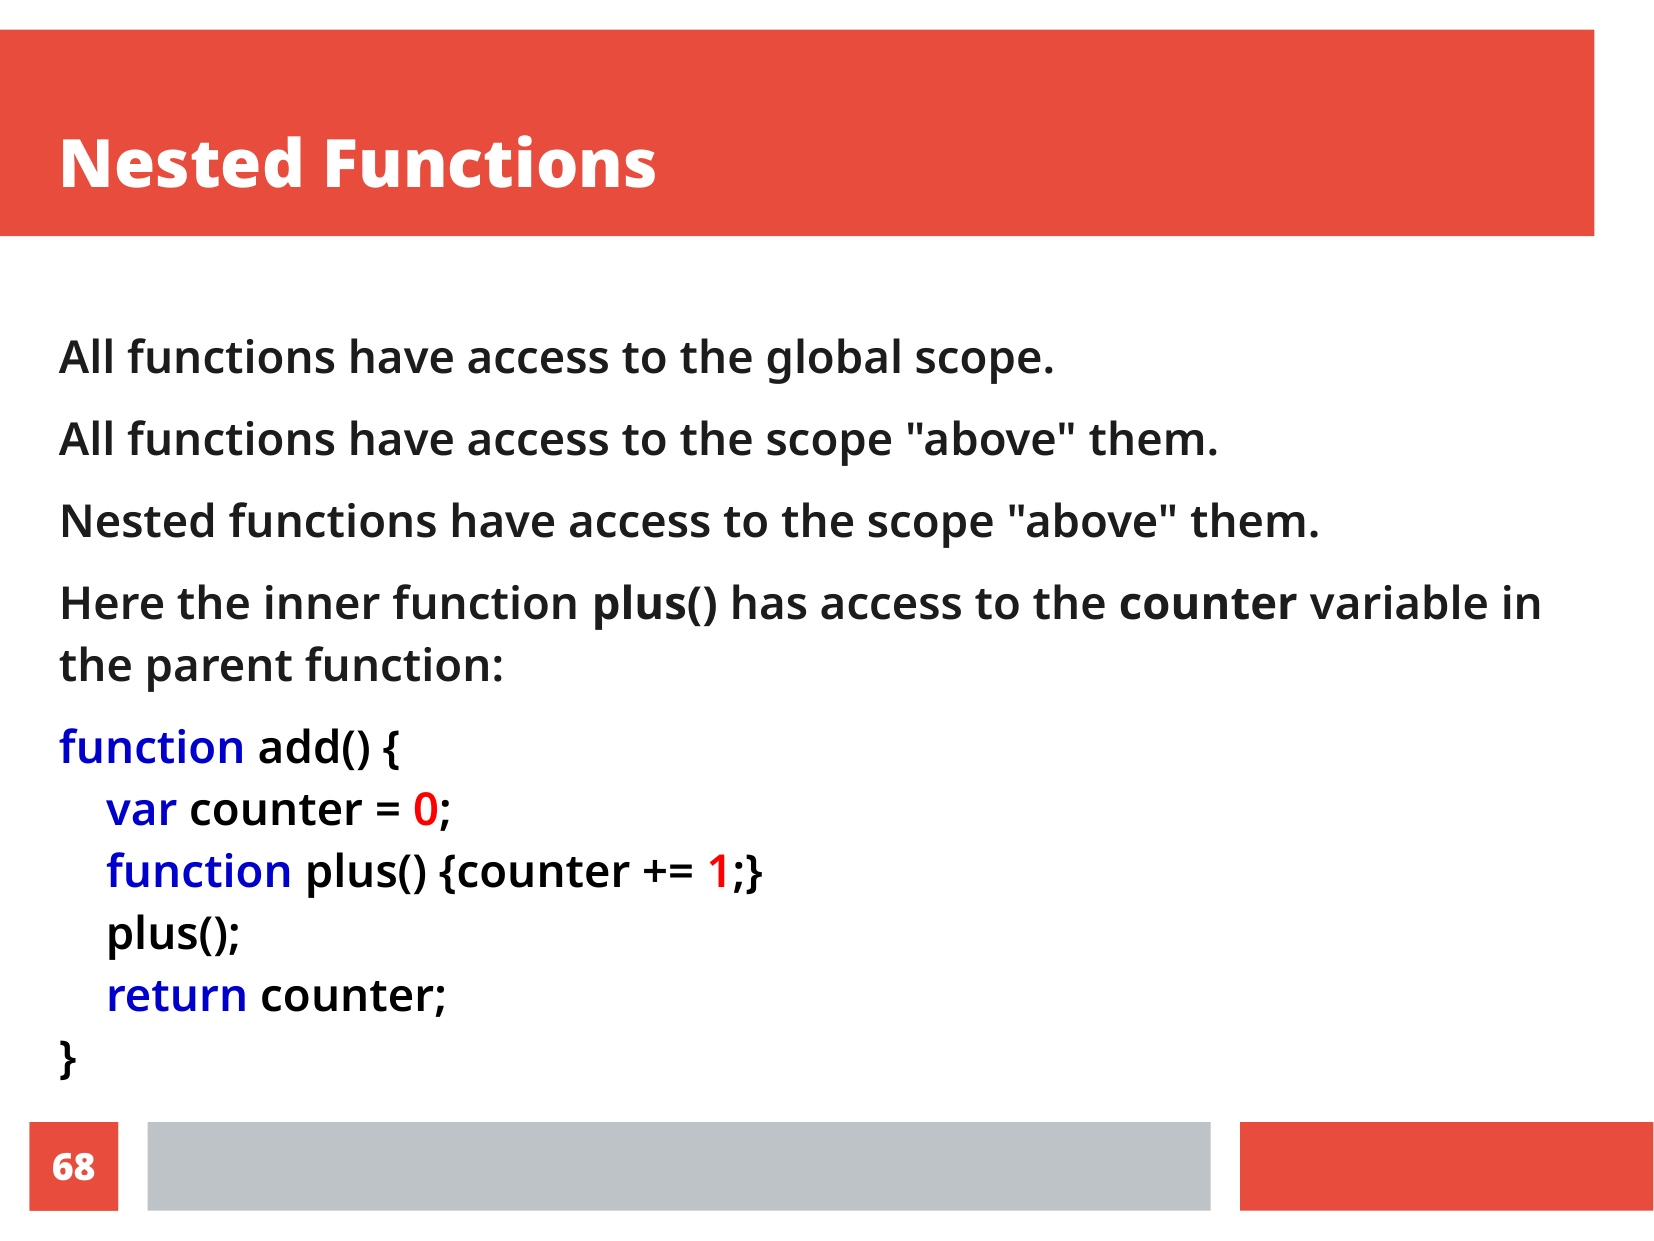

# Nested Functions
All functions have access to the global scope.
All functions have access to the scope "above" them.
Nested functions have access to the scope "above" them.
Here the inner function plus() has access to the counter variable in the parent function:
function add() {
    var counter = 0;
    function plus() {counter += 1;}
    plus();   
    return counter;
}
68